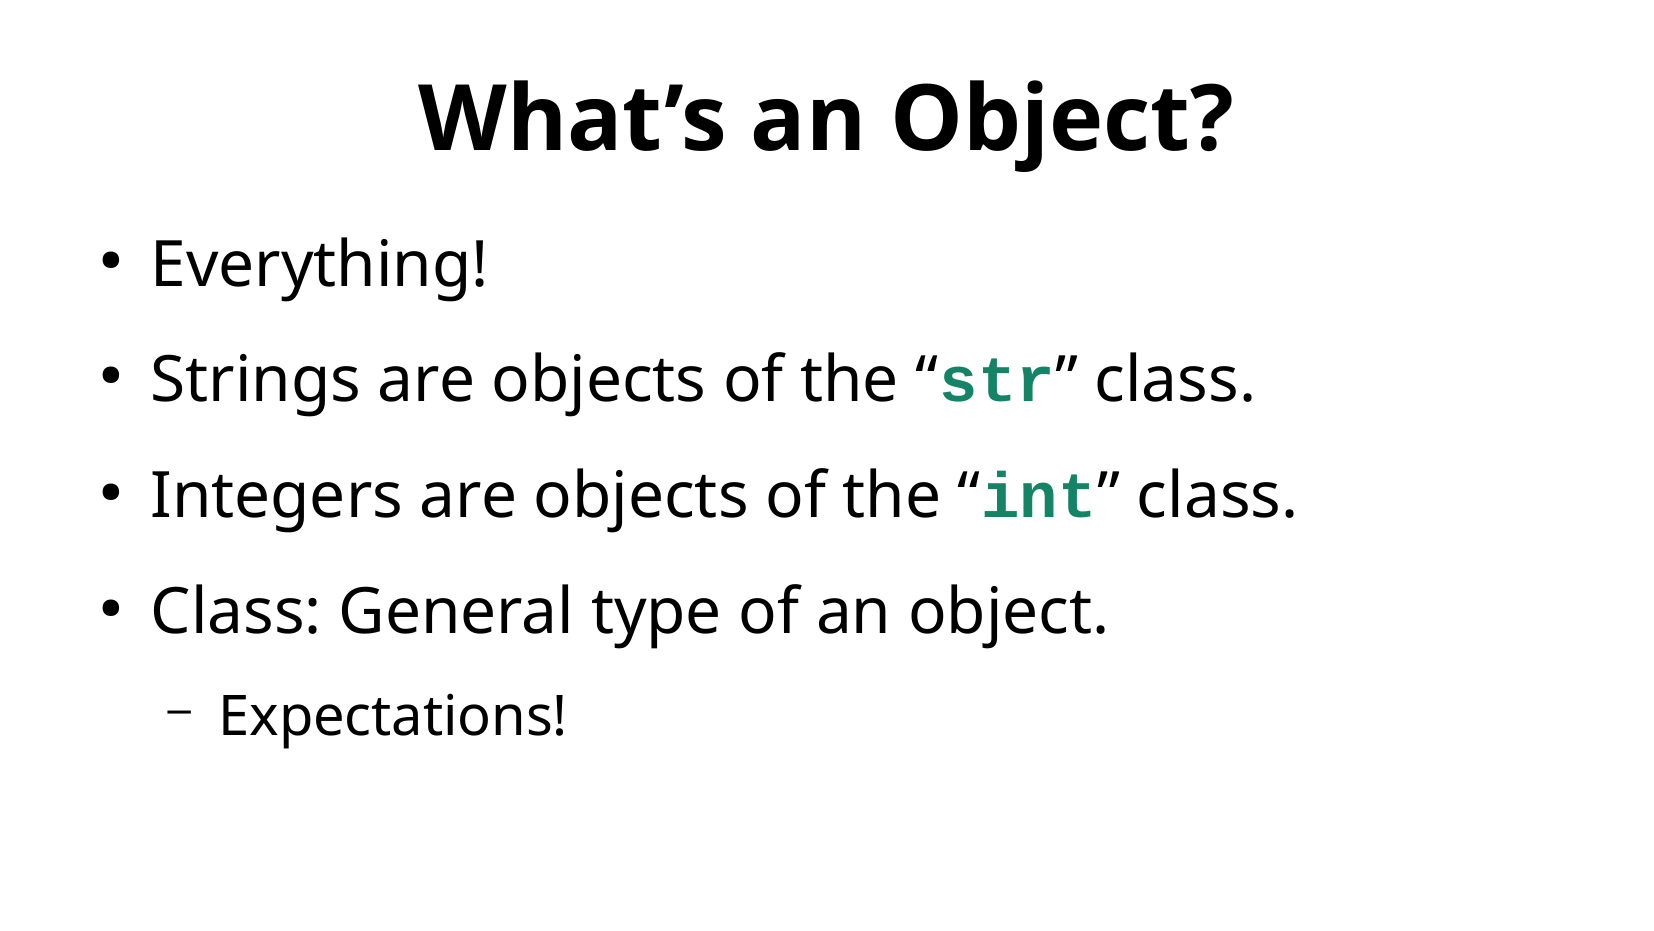

# What’s an Object?
Everything!
Strings are objects of the “str” class.
Integers are objects of the “int” class.
Class: General type of an object.
Expectations!